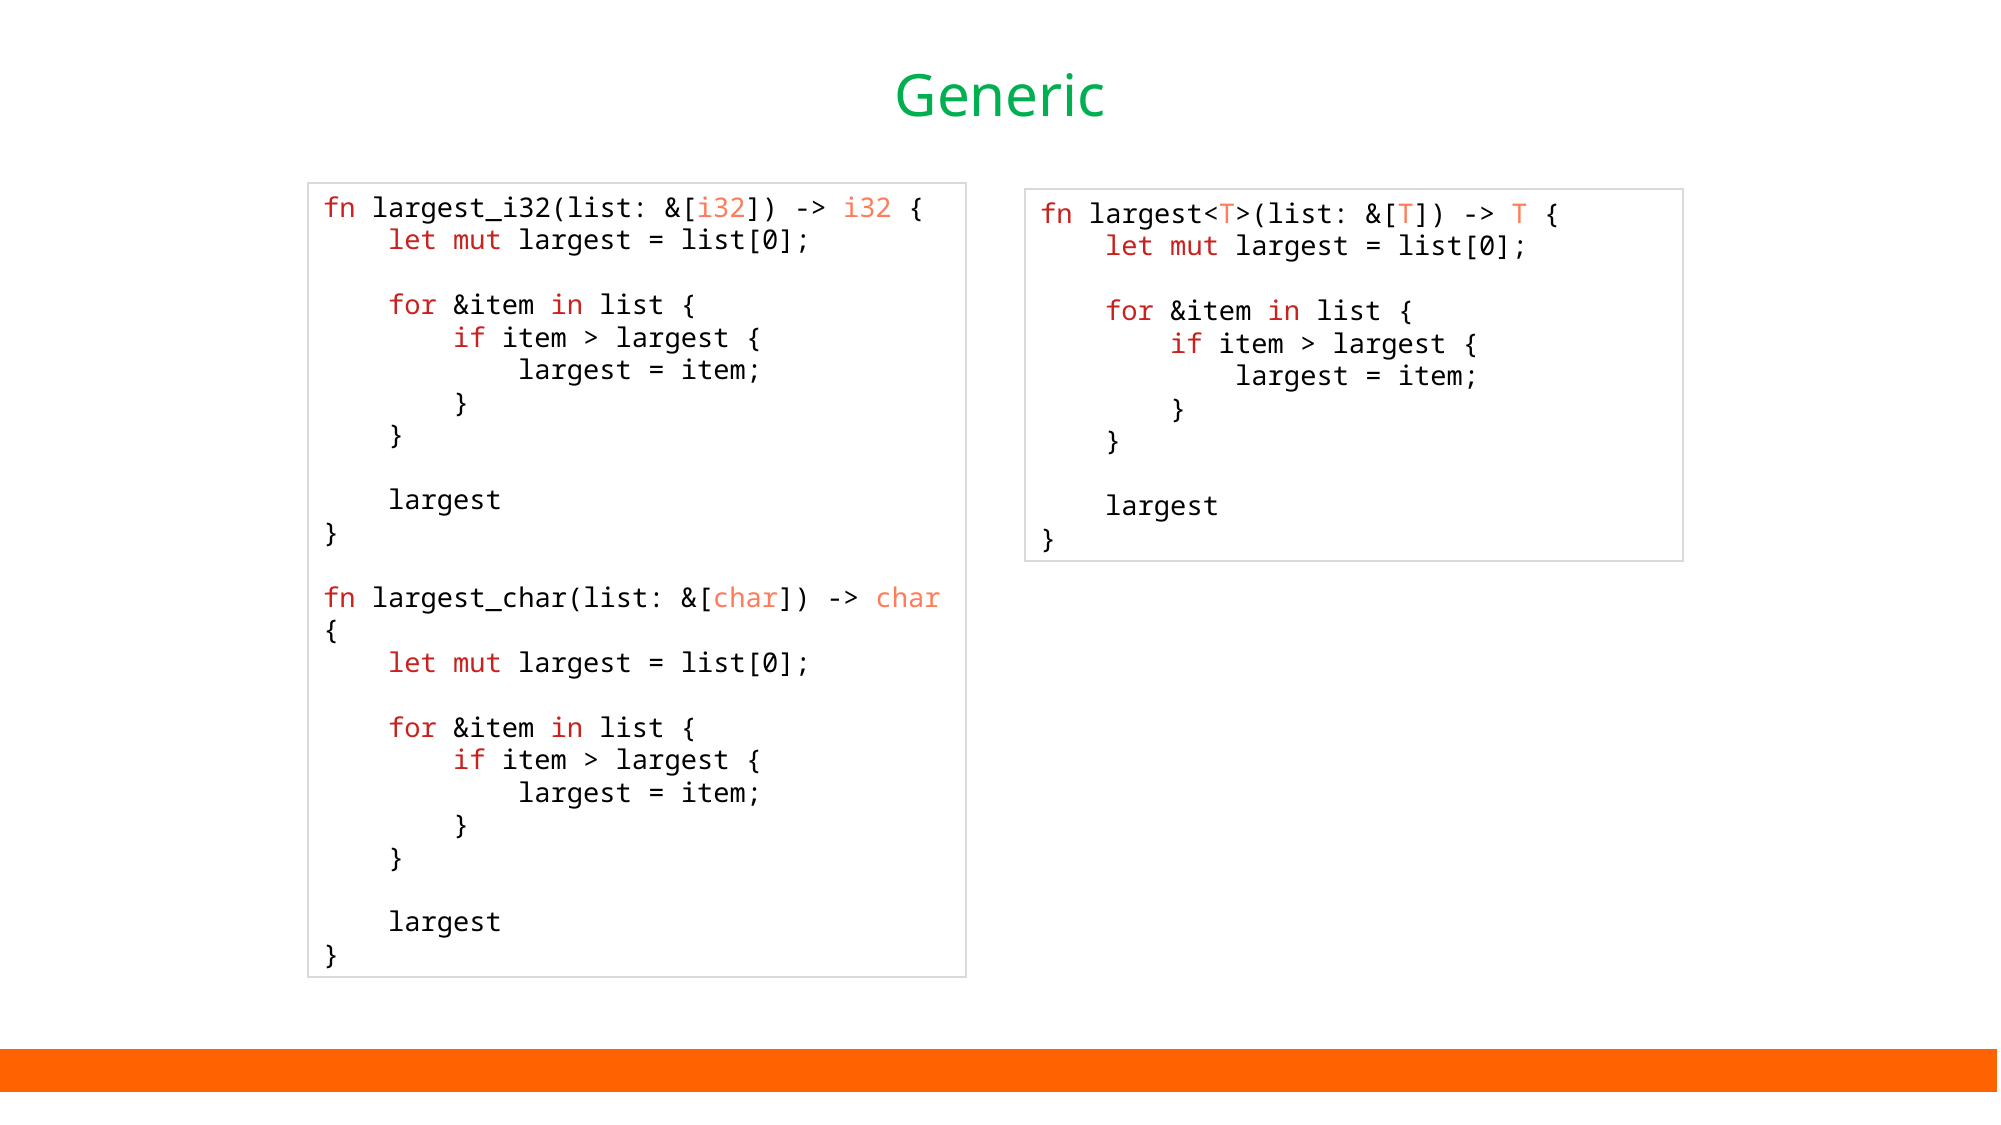

# Generic
fn largest_i32(list: &[i32]) -> i32 {
 let mut largest = list[0];
 for &item in list {
 if item > largest {
 largest = item;
 }
 }
 largest
}
fn largest_char(list: &[char]) -> char {
 let mut largest = list[0];
 for &item in list {
 if item > largest {
 largest = item;
 }
 }
 largest
}
fn largest<T>(list: &[T]) -> T {
 let mut largest = list[0];
 for &item in list {
 if item > largest {
 largest = item;
 }
 }
 largest
}